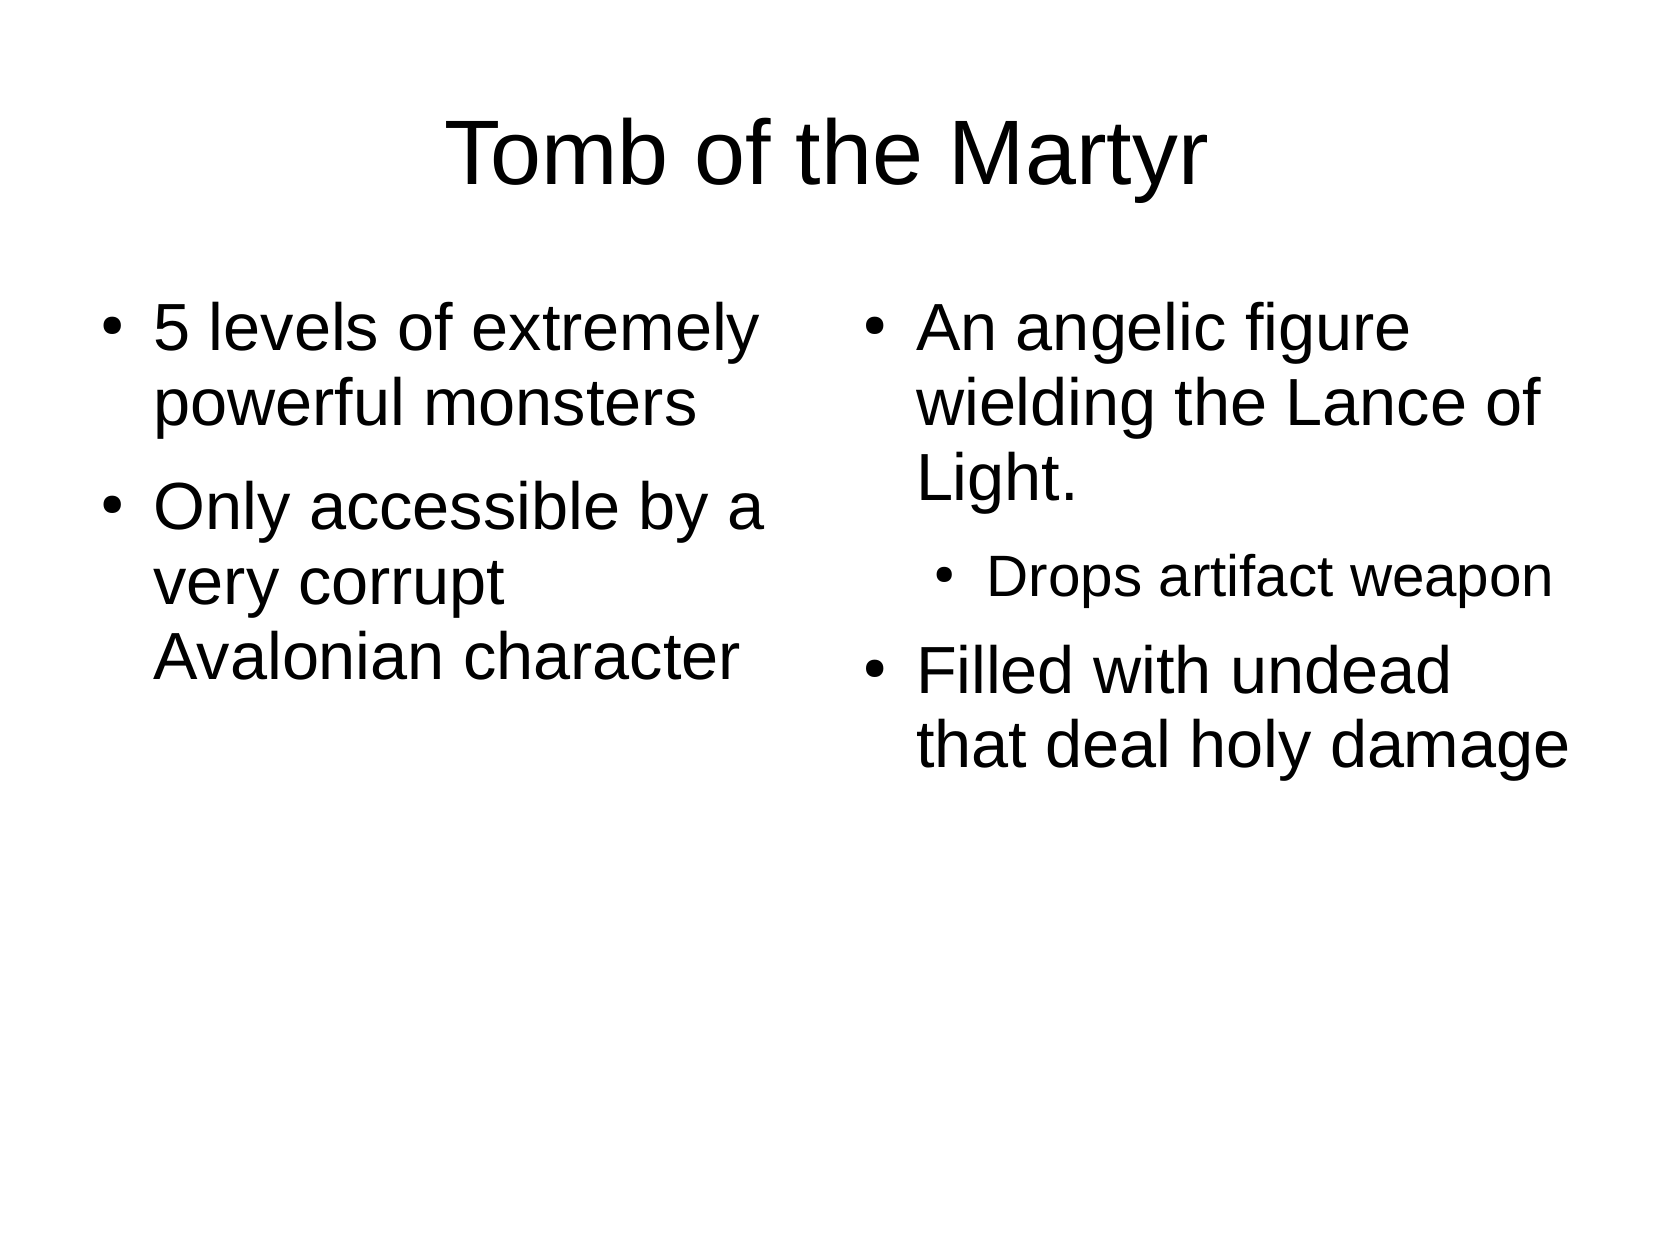

# Tomb of the Martyr
5 levels of extremely powerful monsters
Only accessible by a very corrupt Avalonian character
An angelic figure wielding the Lance of Light.
Drops artifact weapon
Filled with undead that deal holy damage